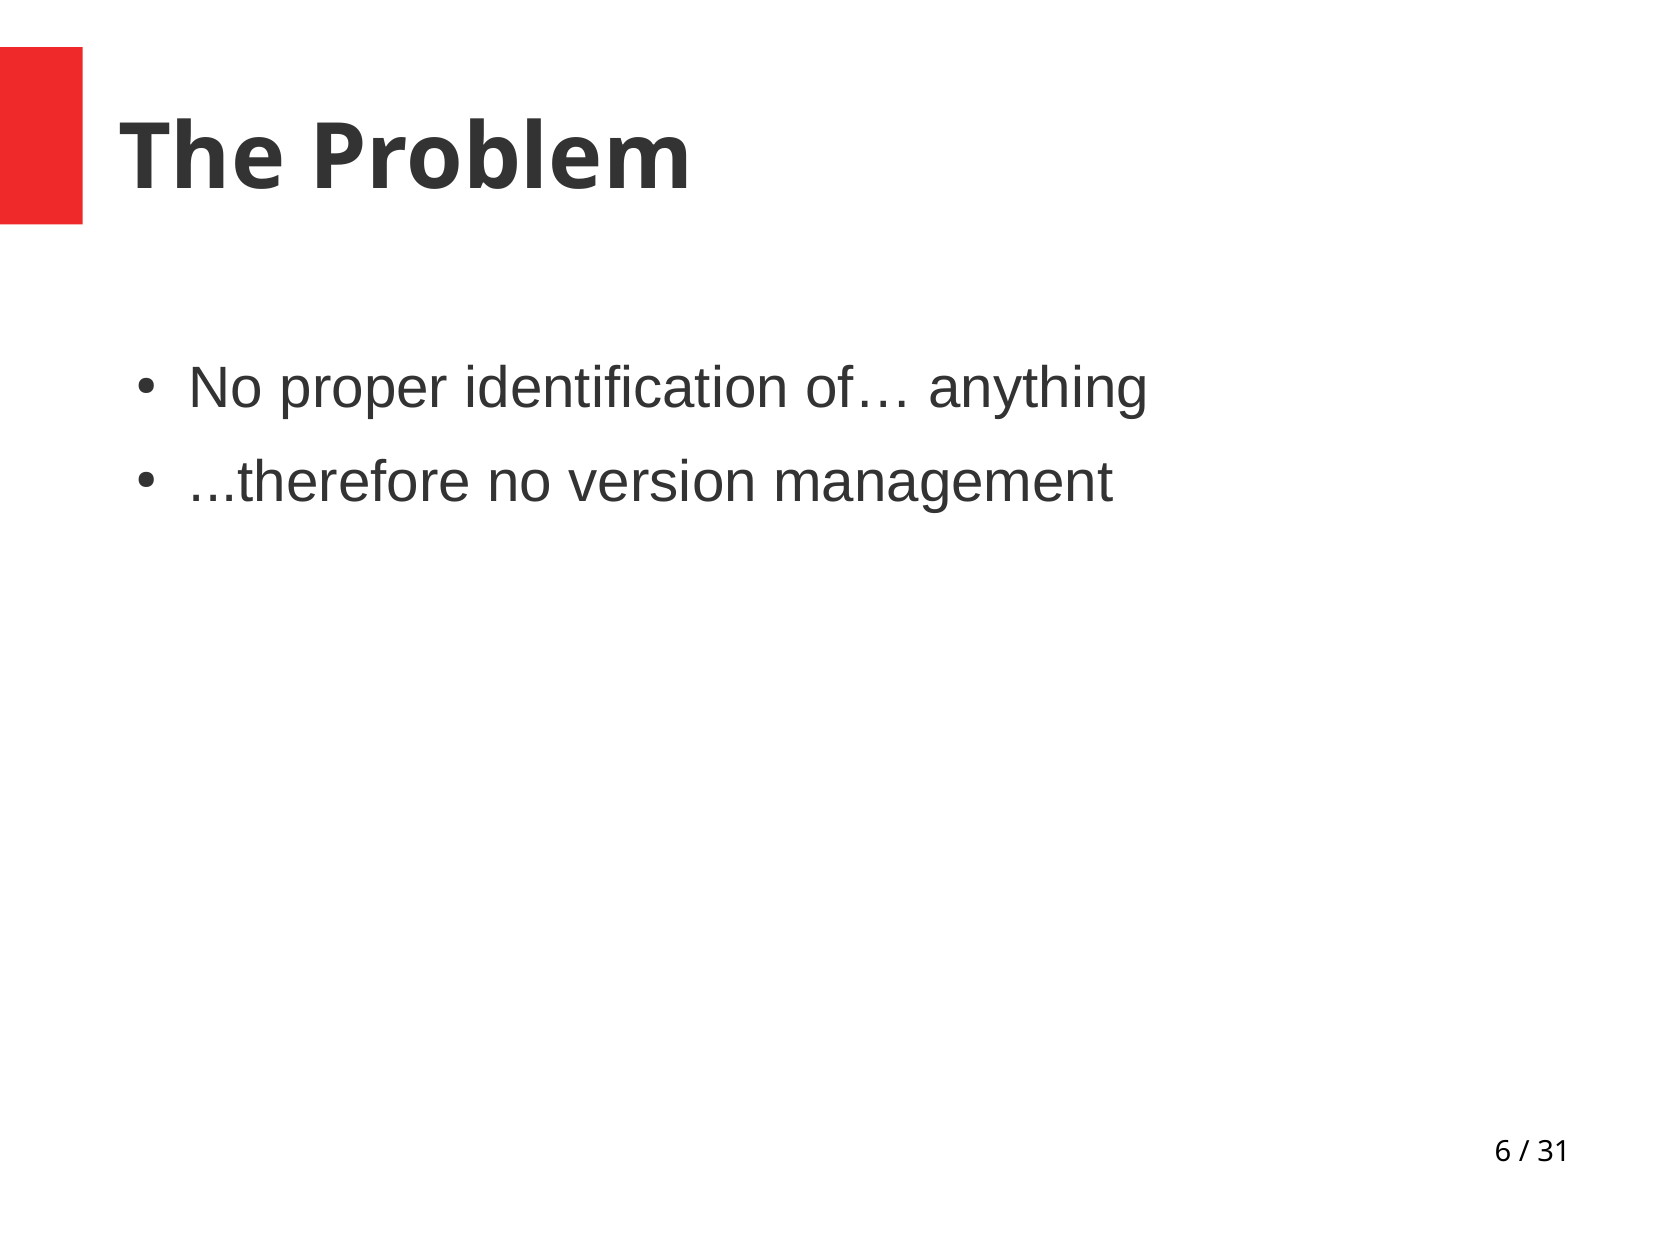

# The Problem
No proper identification of… anything
...therefore no version management
6